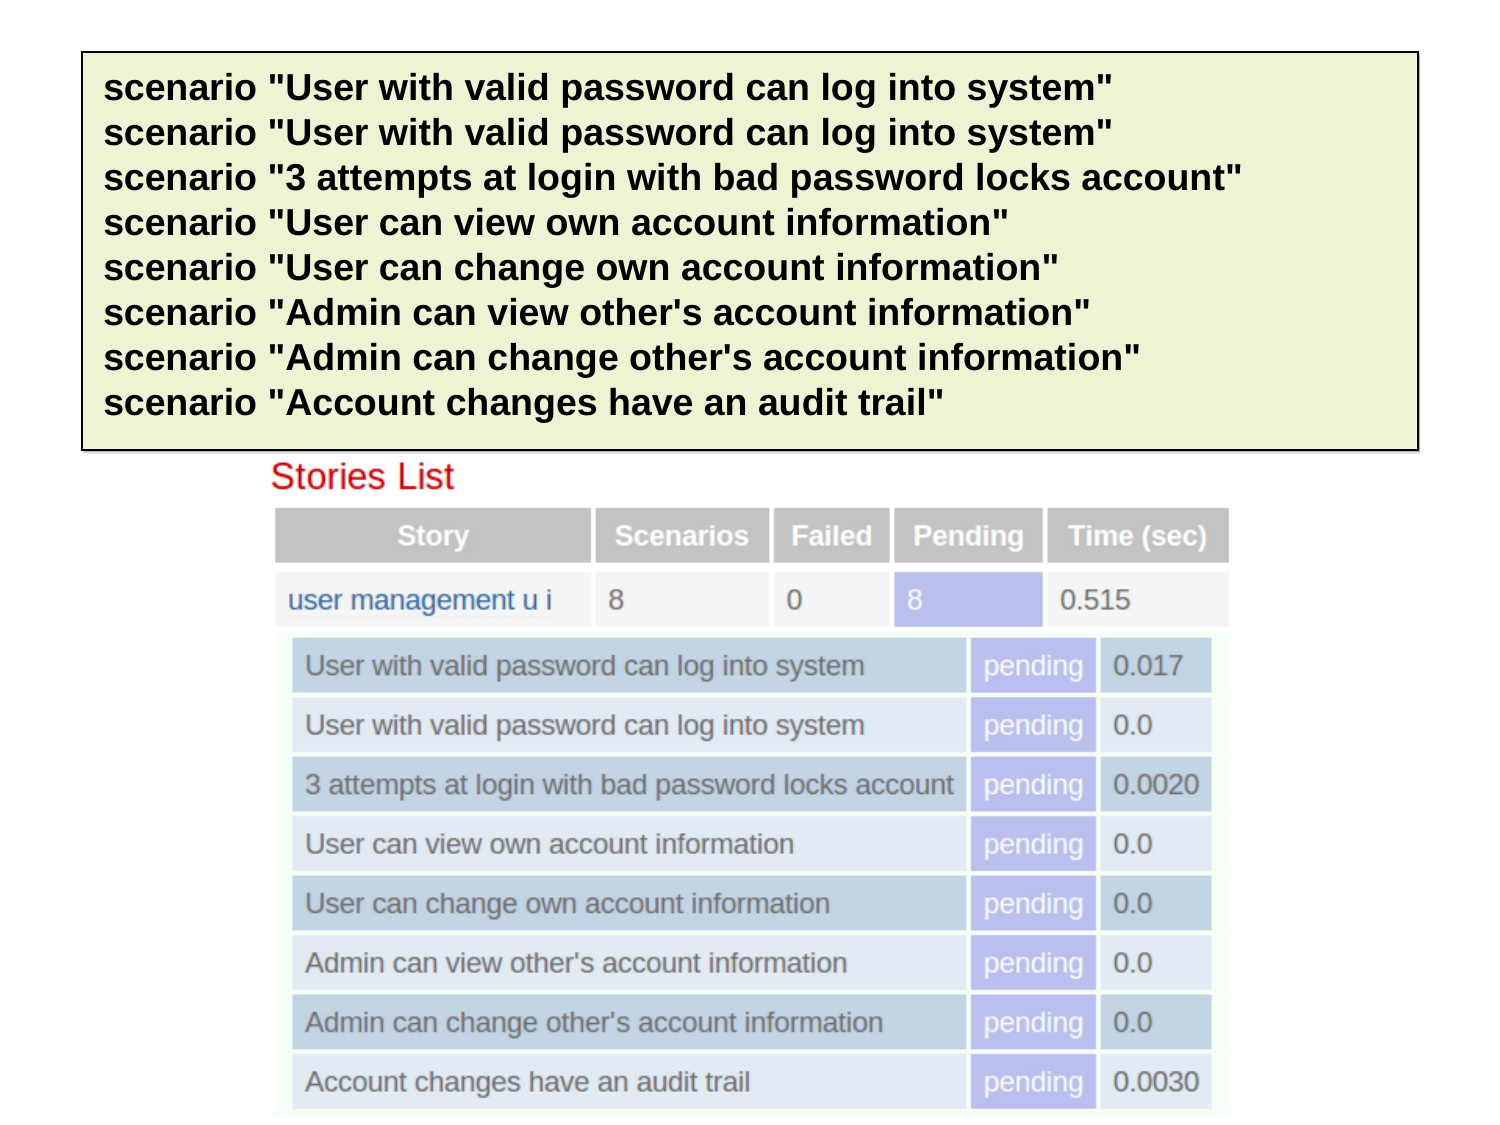

scenario "User with valid password can log into system"
scenario "User with valid password can log into system"
scenario "3 attempts at login with bad password locks account"
scenario "User can view own account information"
scenario "User can change own account information"
scenario "Admin can view other's account information"
scenario "Admin can change other's account information"
scenario "Account changes have an audit trail"